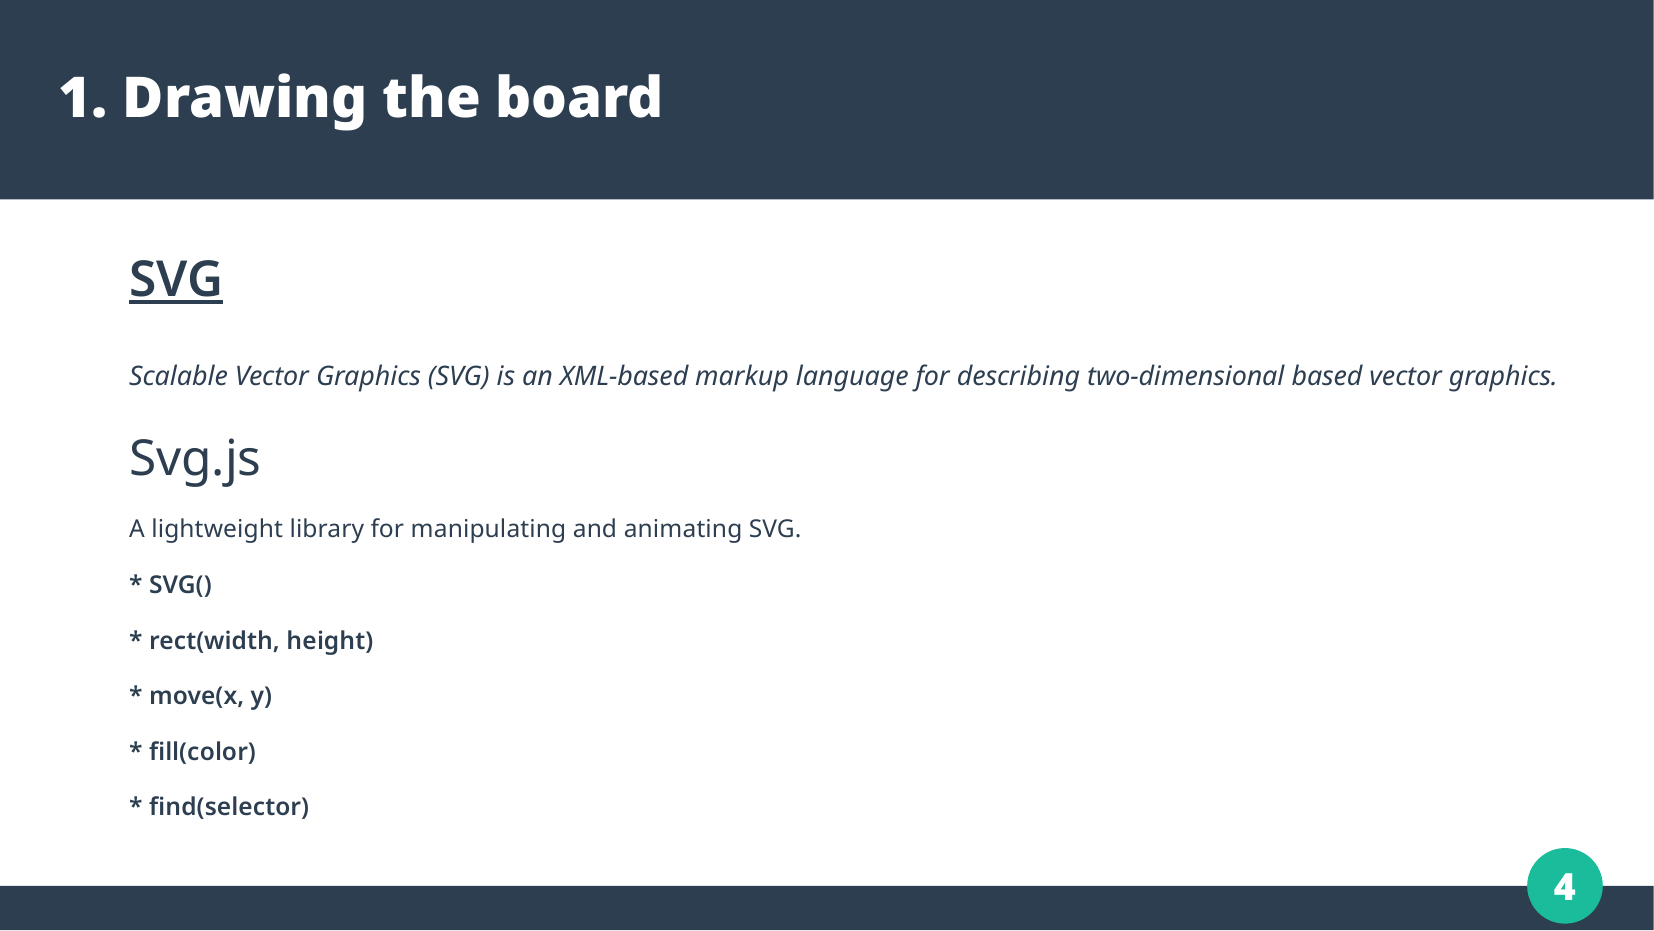

# 1. Drawing the board
SVG
Scalable Vector Graphics (SVG) is an XML-based markup language for describing two-dimensional based vector graphics.
Svg.js
A lightweight library for manipulating and animating SVG.
* SVG()
* rect(width, height)
* move(x, y)
* fill(color)
* find(selector)